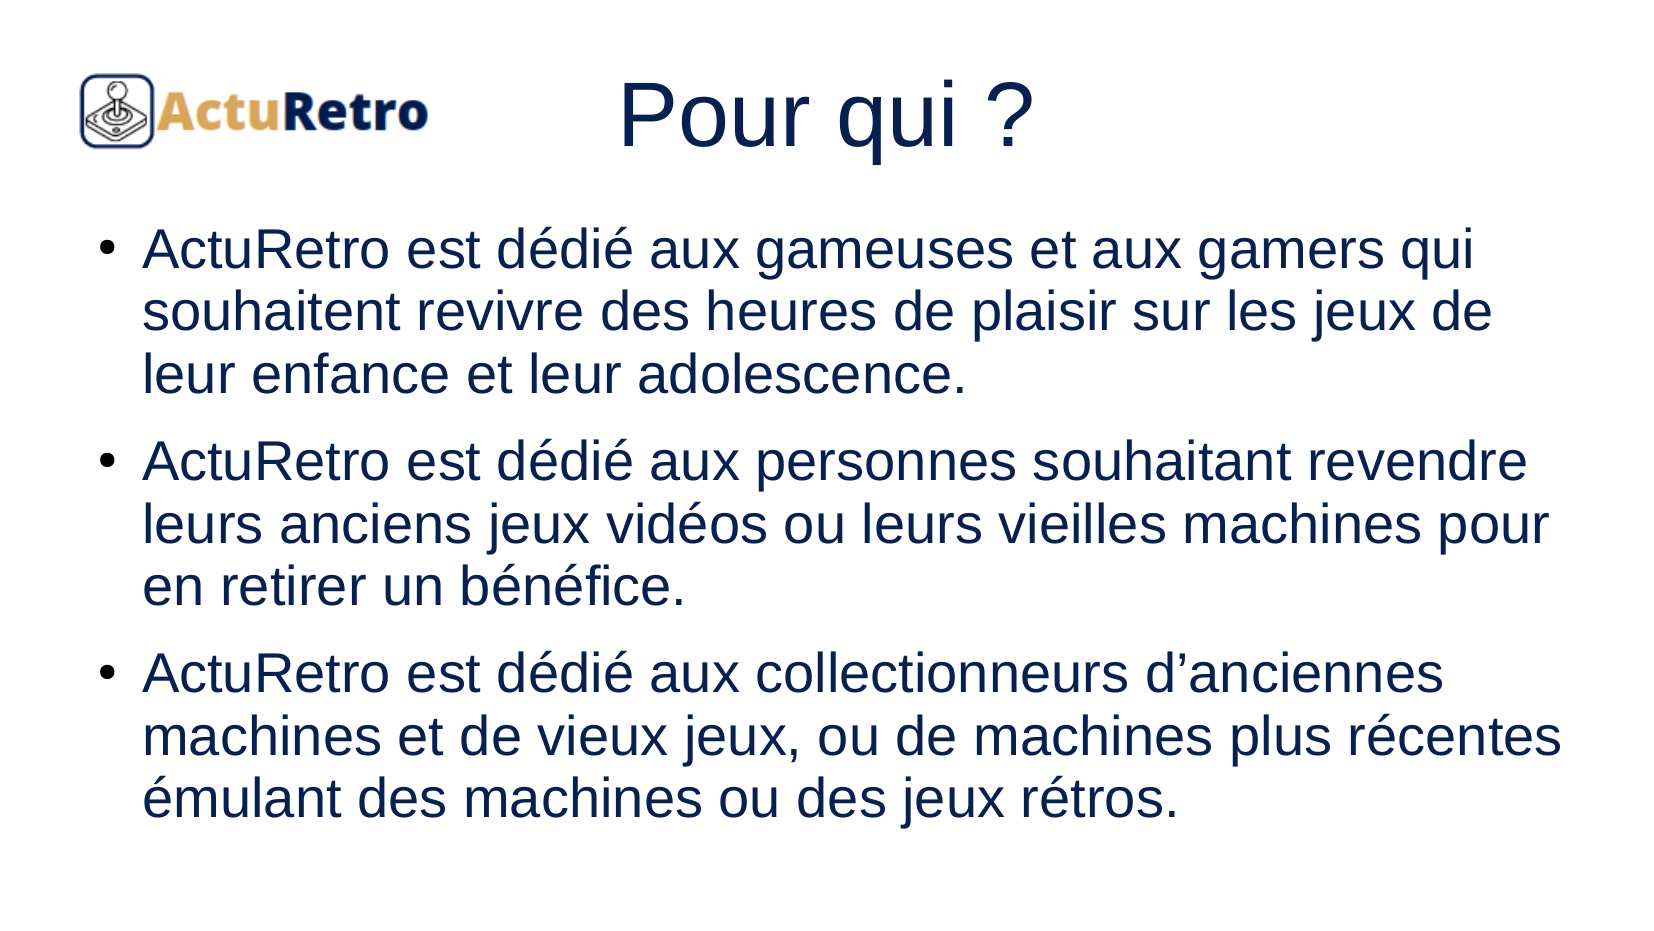

# Pour qui ?
ActuRetro est dédié aux gameuses et aux gamers qui souhaitent revivre des heures de plaisir sur les jeux de leur enfance et leur adolescence.
ActuRetro est dédié aux personnes souhaitant revendre leurs anciens jeux vidéos ou leurs vieilles machines pour en retirer un bénéfice.
ActuRetro est dédié aux collectionneurs d’anciennes machines et de vieux jeux, ou de machines plus récentes émulant des machines ou des jeux rétros.